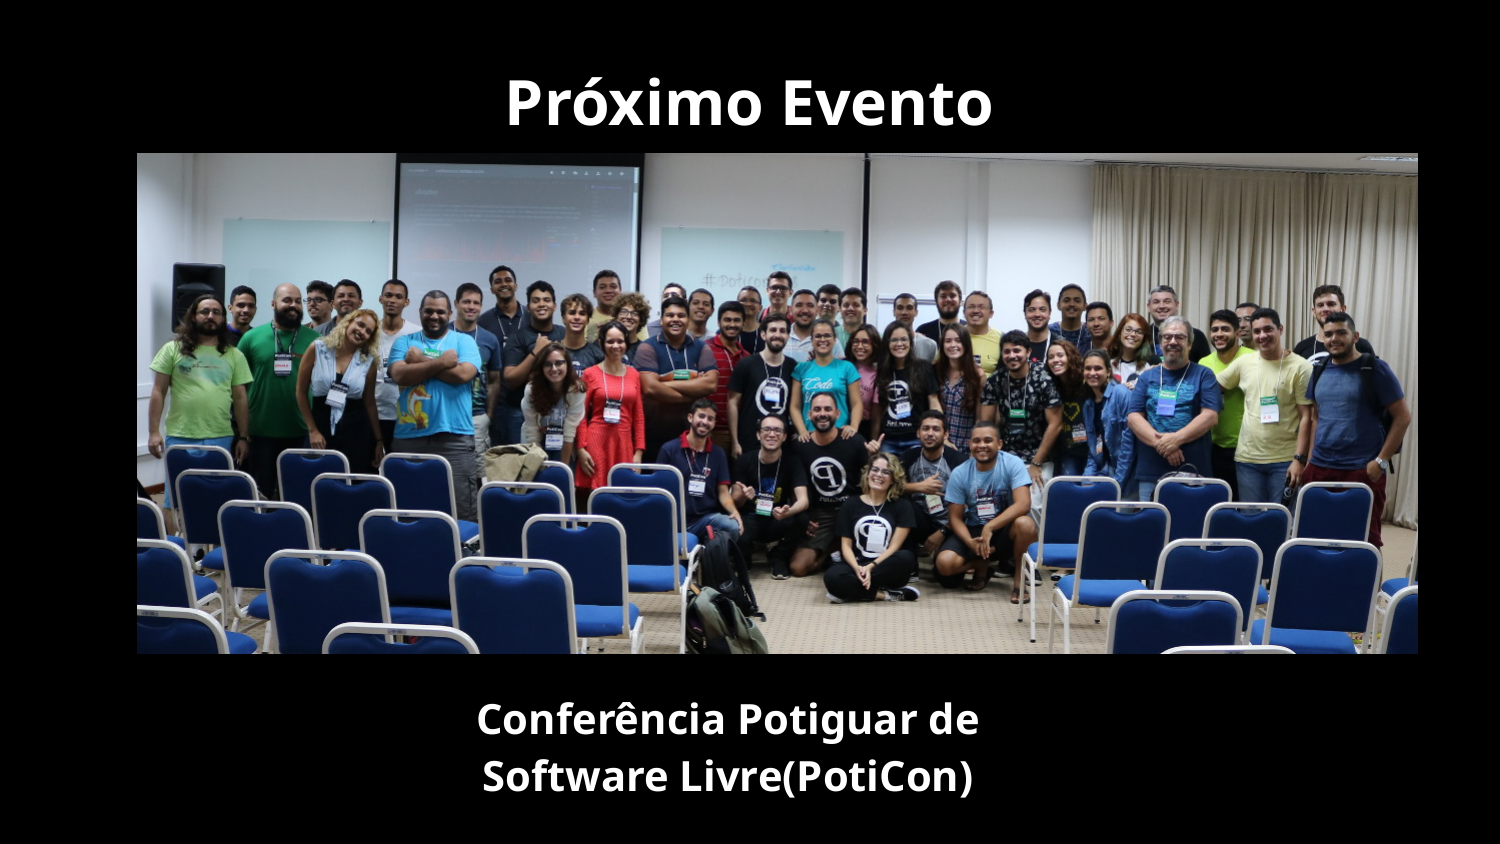

Próximo Evento
Conferência Potiguar de Software Livre(PotiCon)